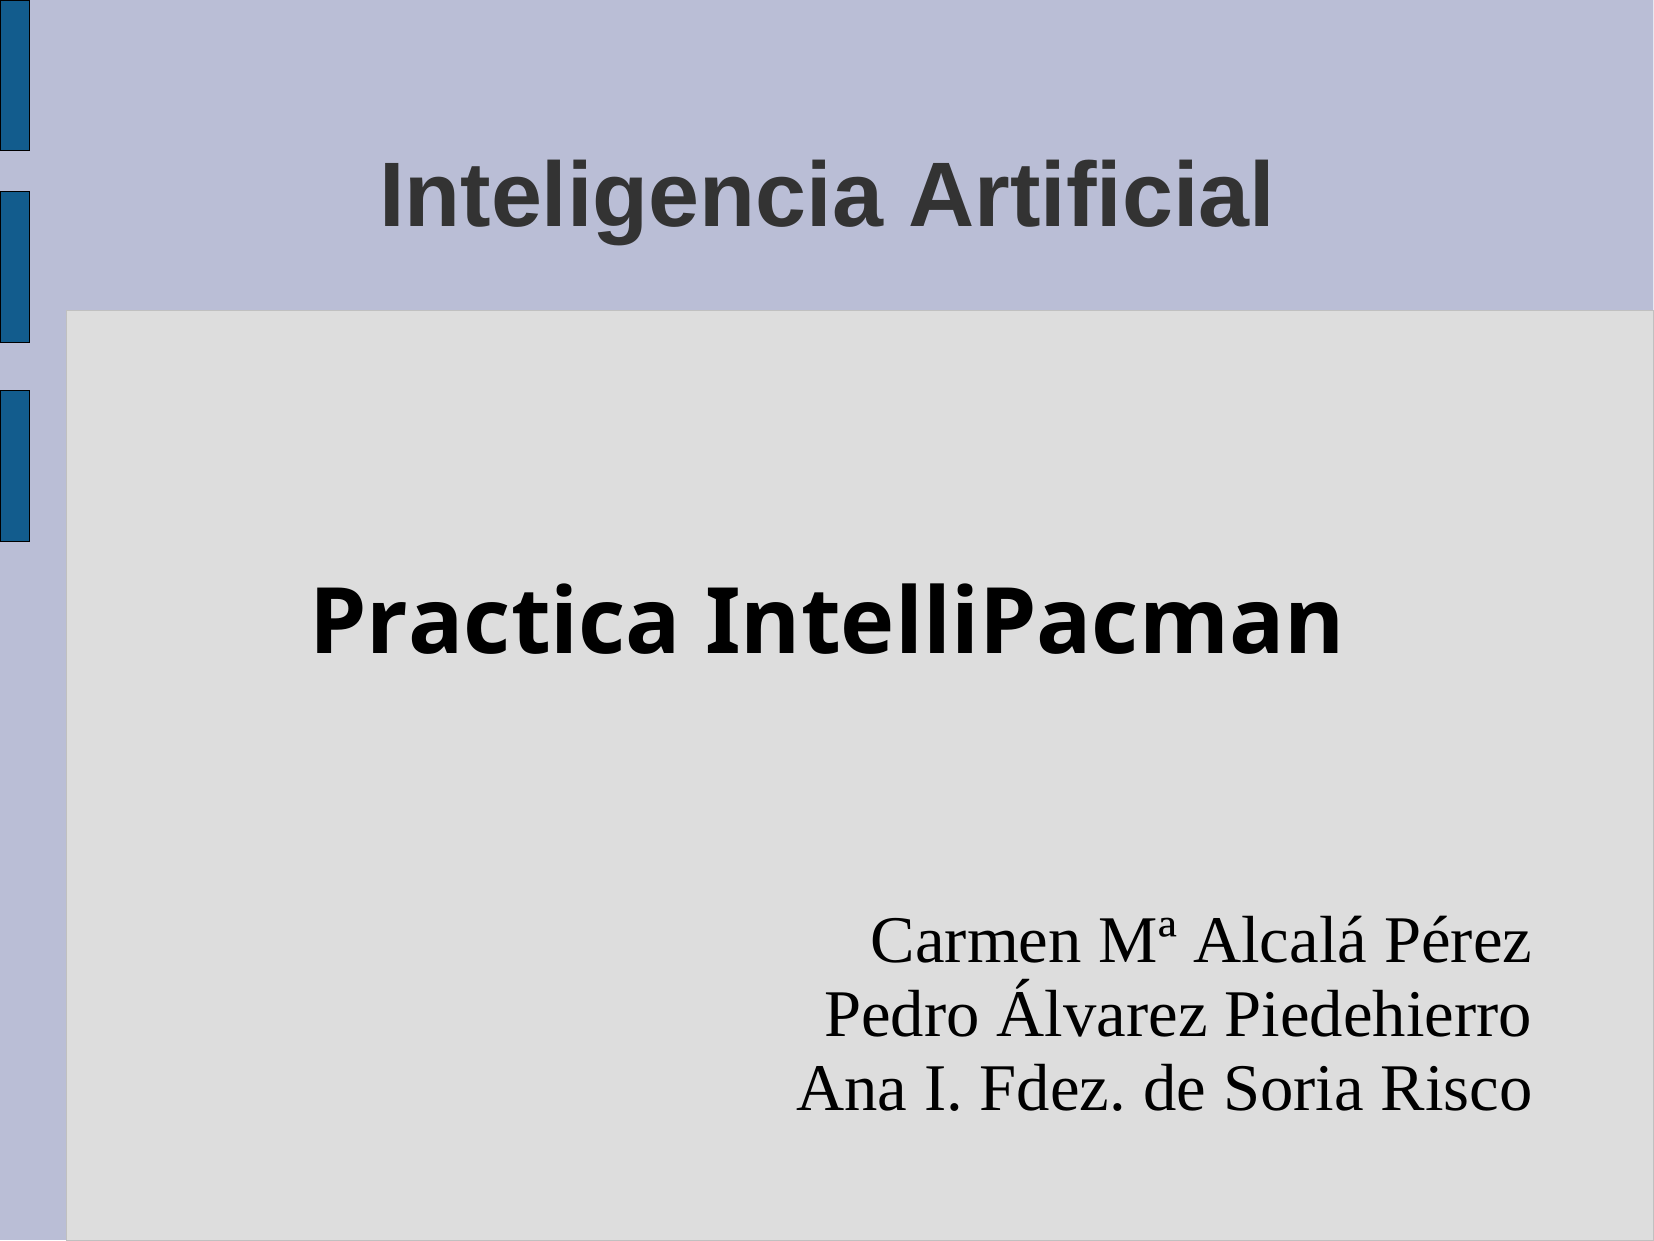

# Inteligencia Artificial
Practica IntelliPacman
Carmen Mª Alcalá Pérez
Pedro Álvarez Piedehierro
Ana I. Fdez. de Soria Risco